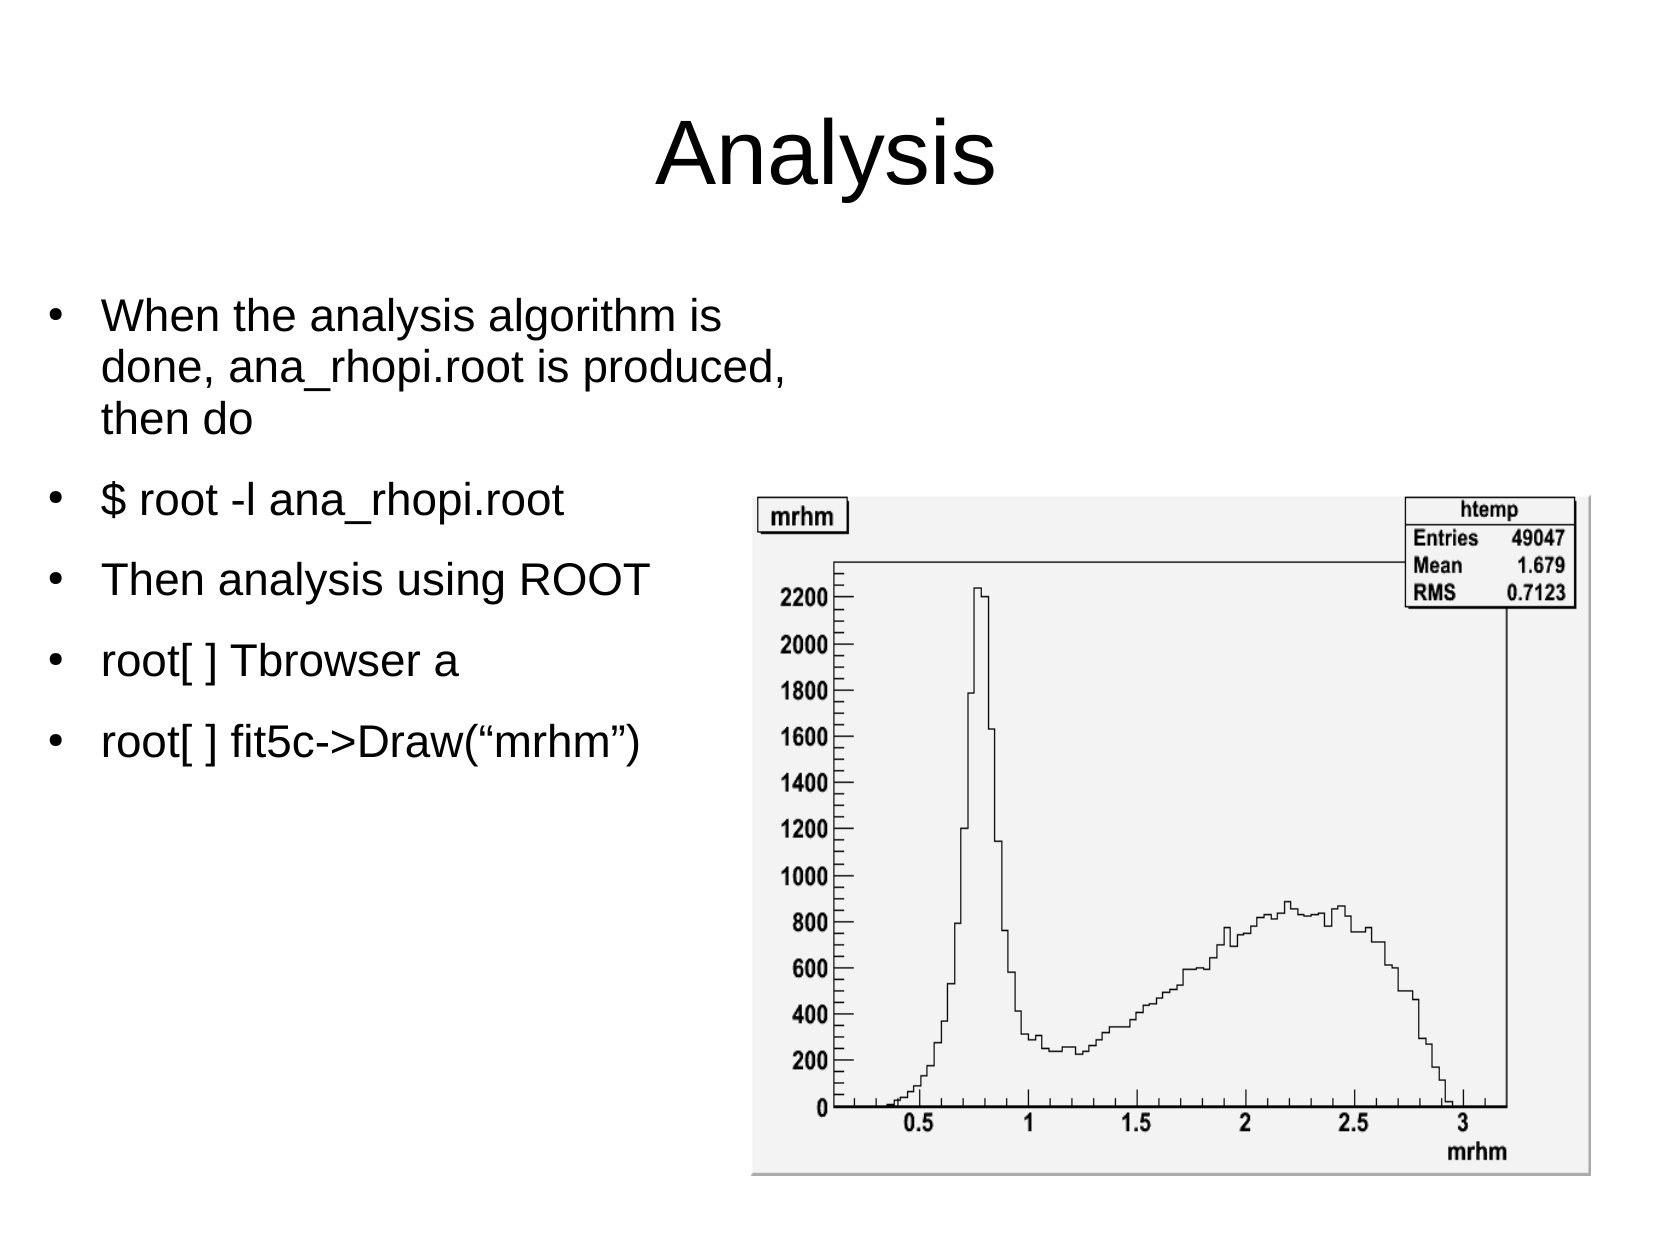

# Analysis
When the analysis algorithm is done, ana_rhopi.root is produced, then do
$ root -l ana_rhopi.root
Then analysis using ROOT
root[ ] Tbrowser a
root[ ] fit5c->Draw(“mrhm”)